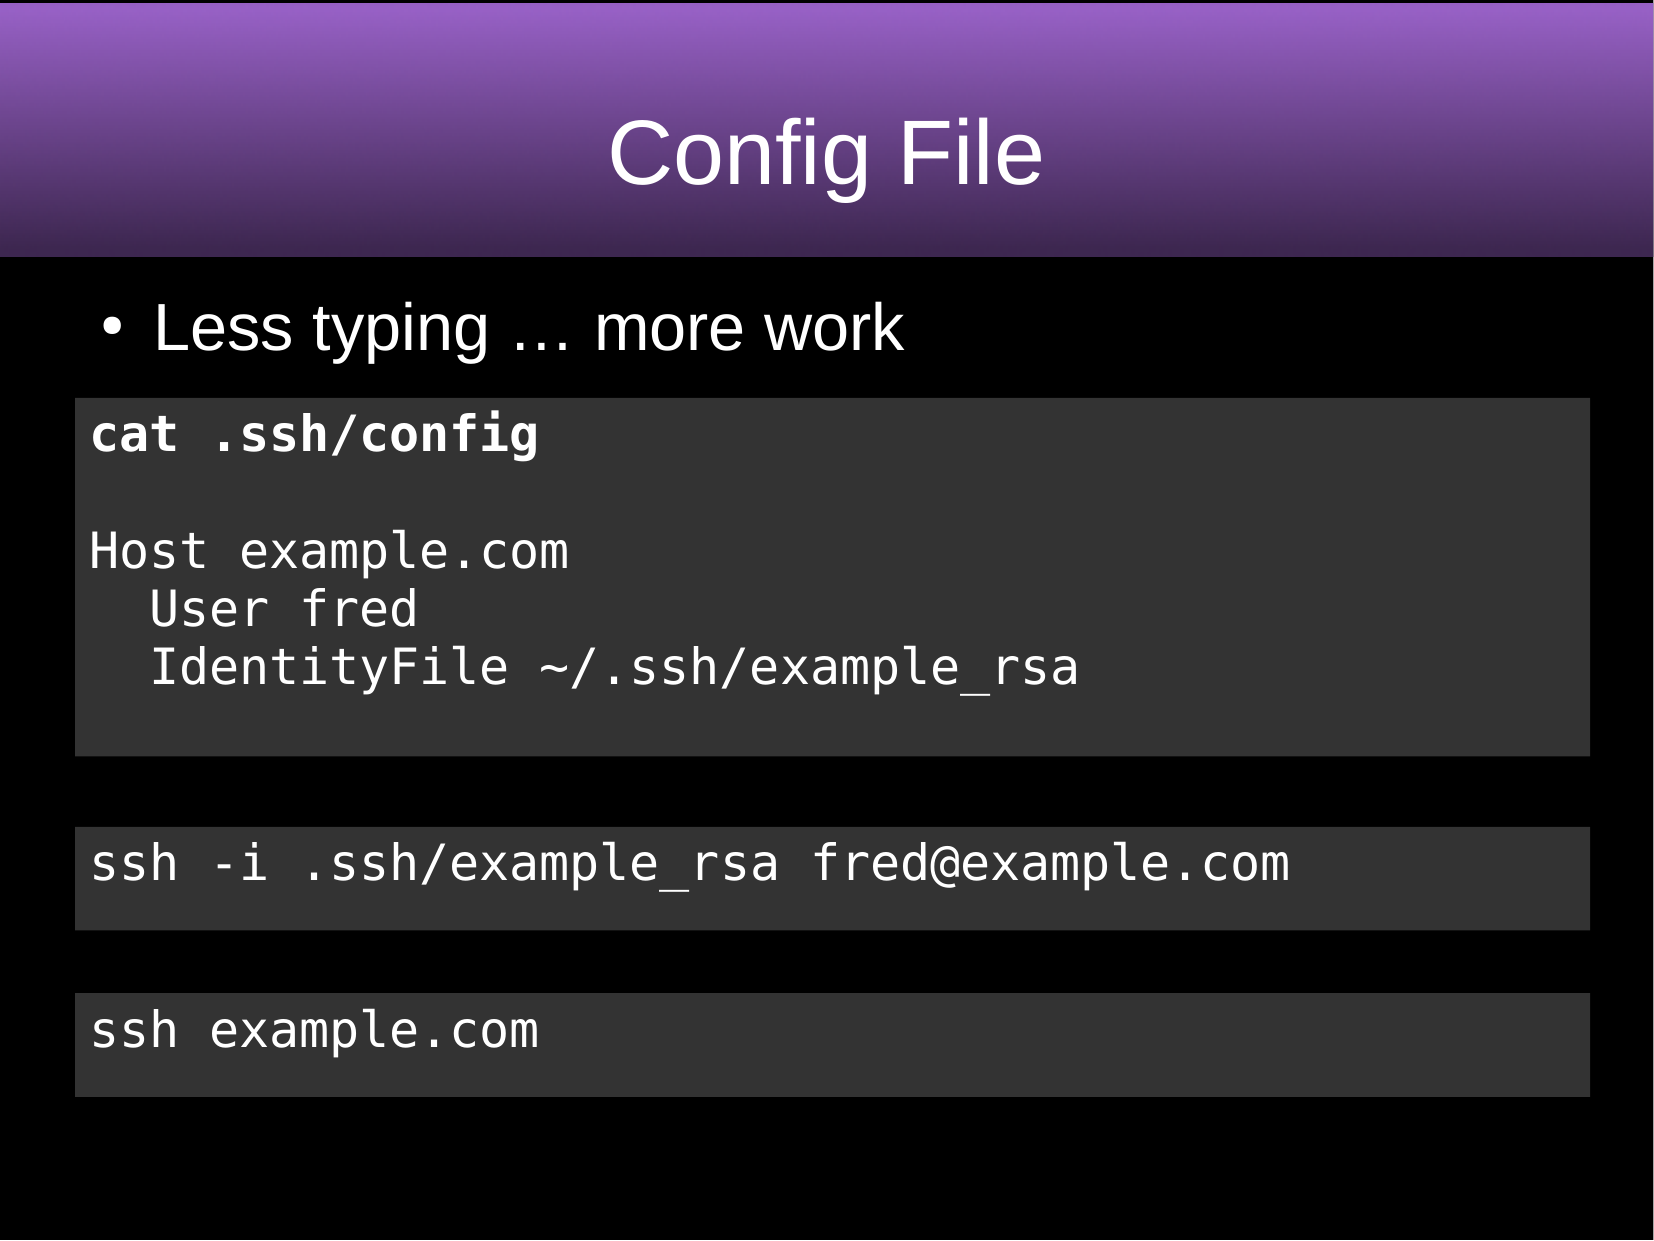

# Config File
Less typing … more work
cat .ssh/config
Host example.com
 User fred
 IdentityFile ~/.ssh/example_rsa
ssh -i .ssh/example_rsa fred@example.com
ssh example.com